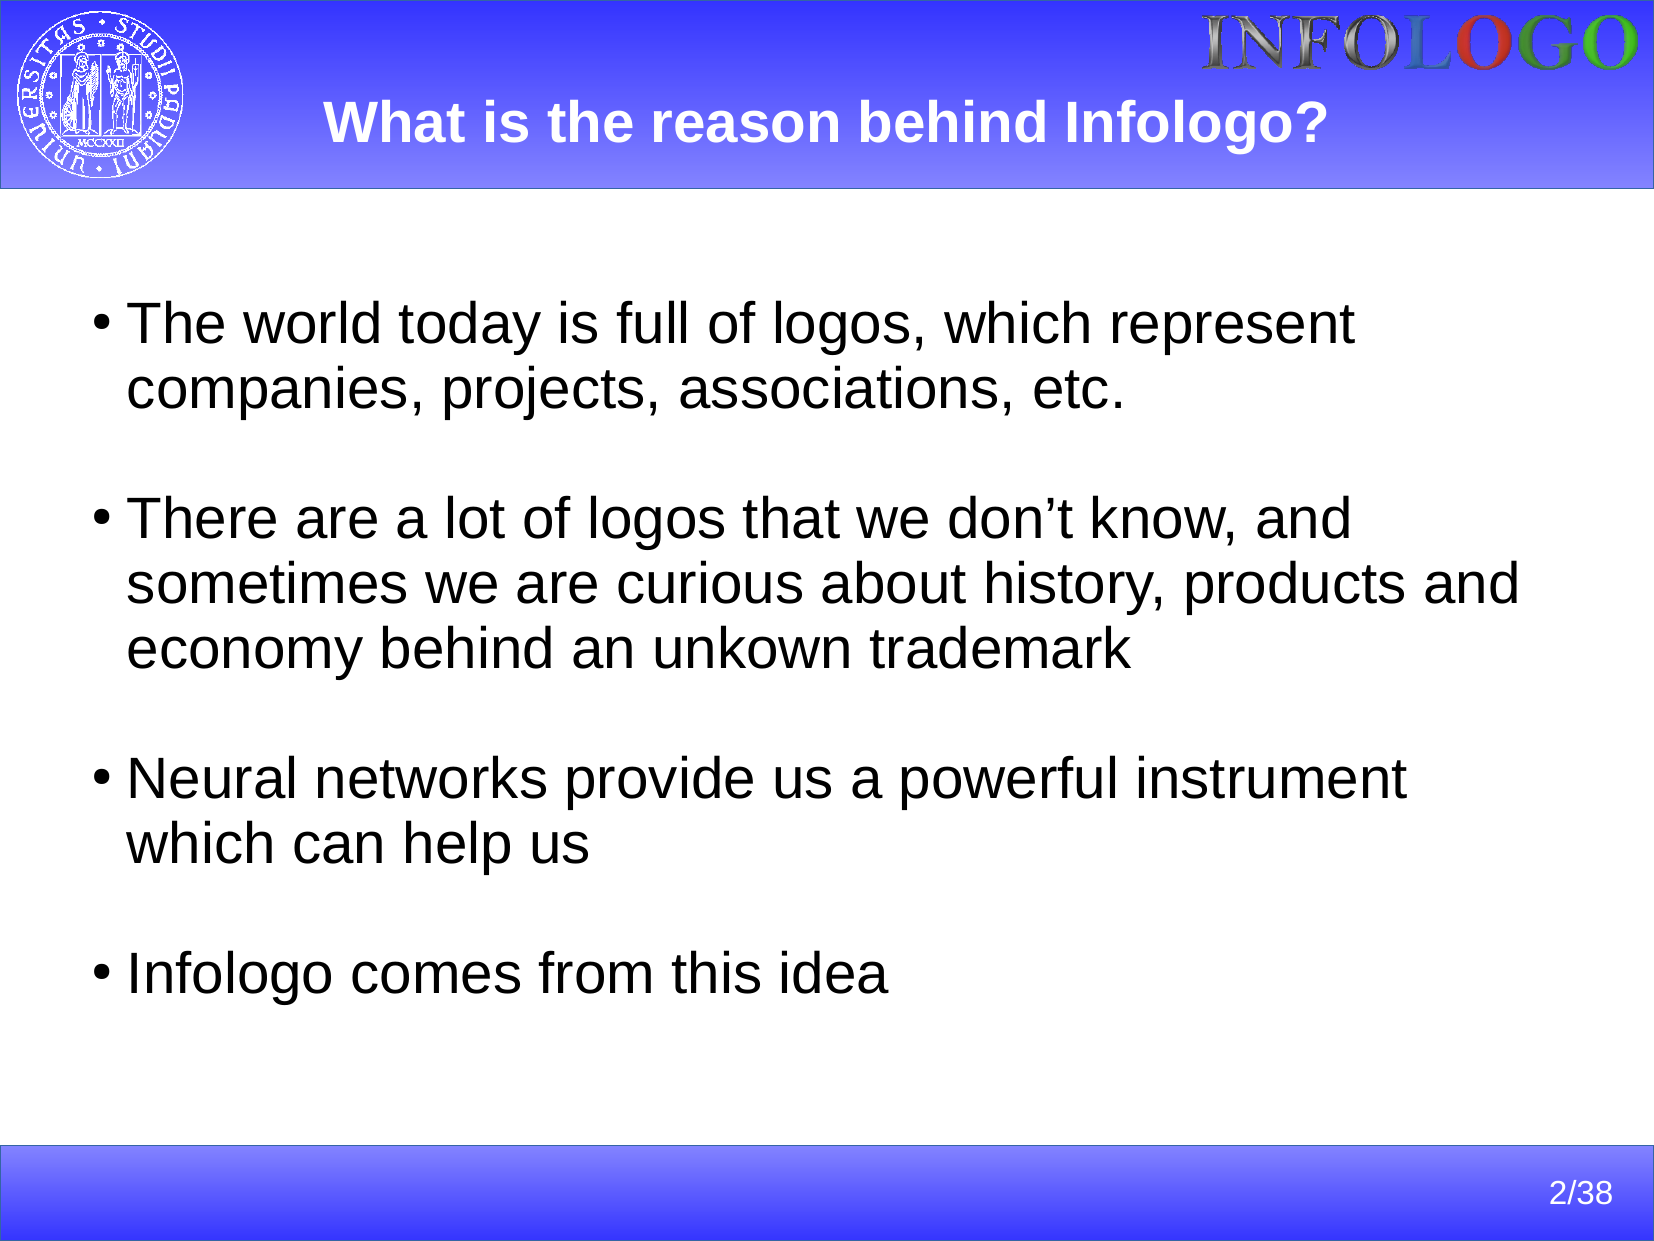

What is the reason behind Infologo?
The world today is full of logos, which represent companies, projects, associations, etc.
There are a lot of logos that we don’t know, and sometimes we are curious about history, products and economy behind an unkown trademark
Neural networks provide us a powerful instrument which can help us
Infologo comes from this idea
2/38